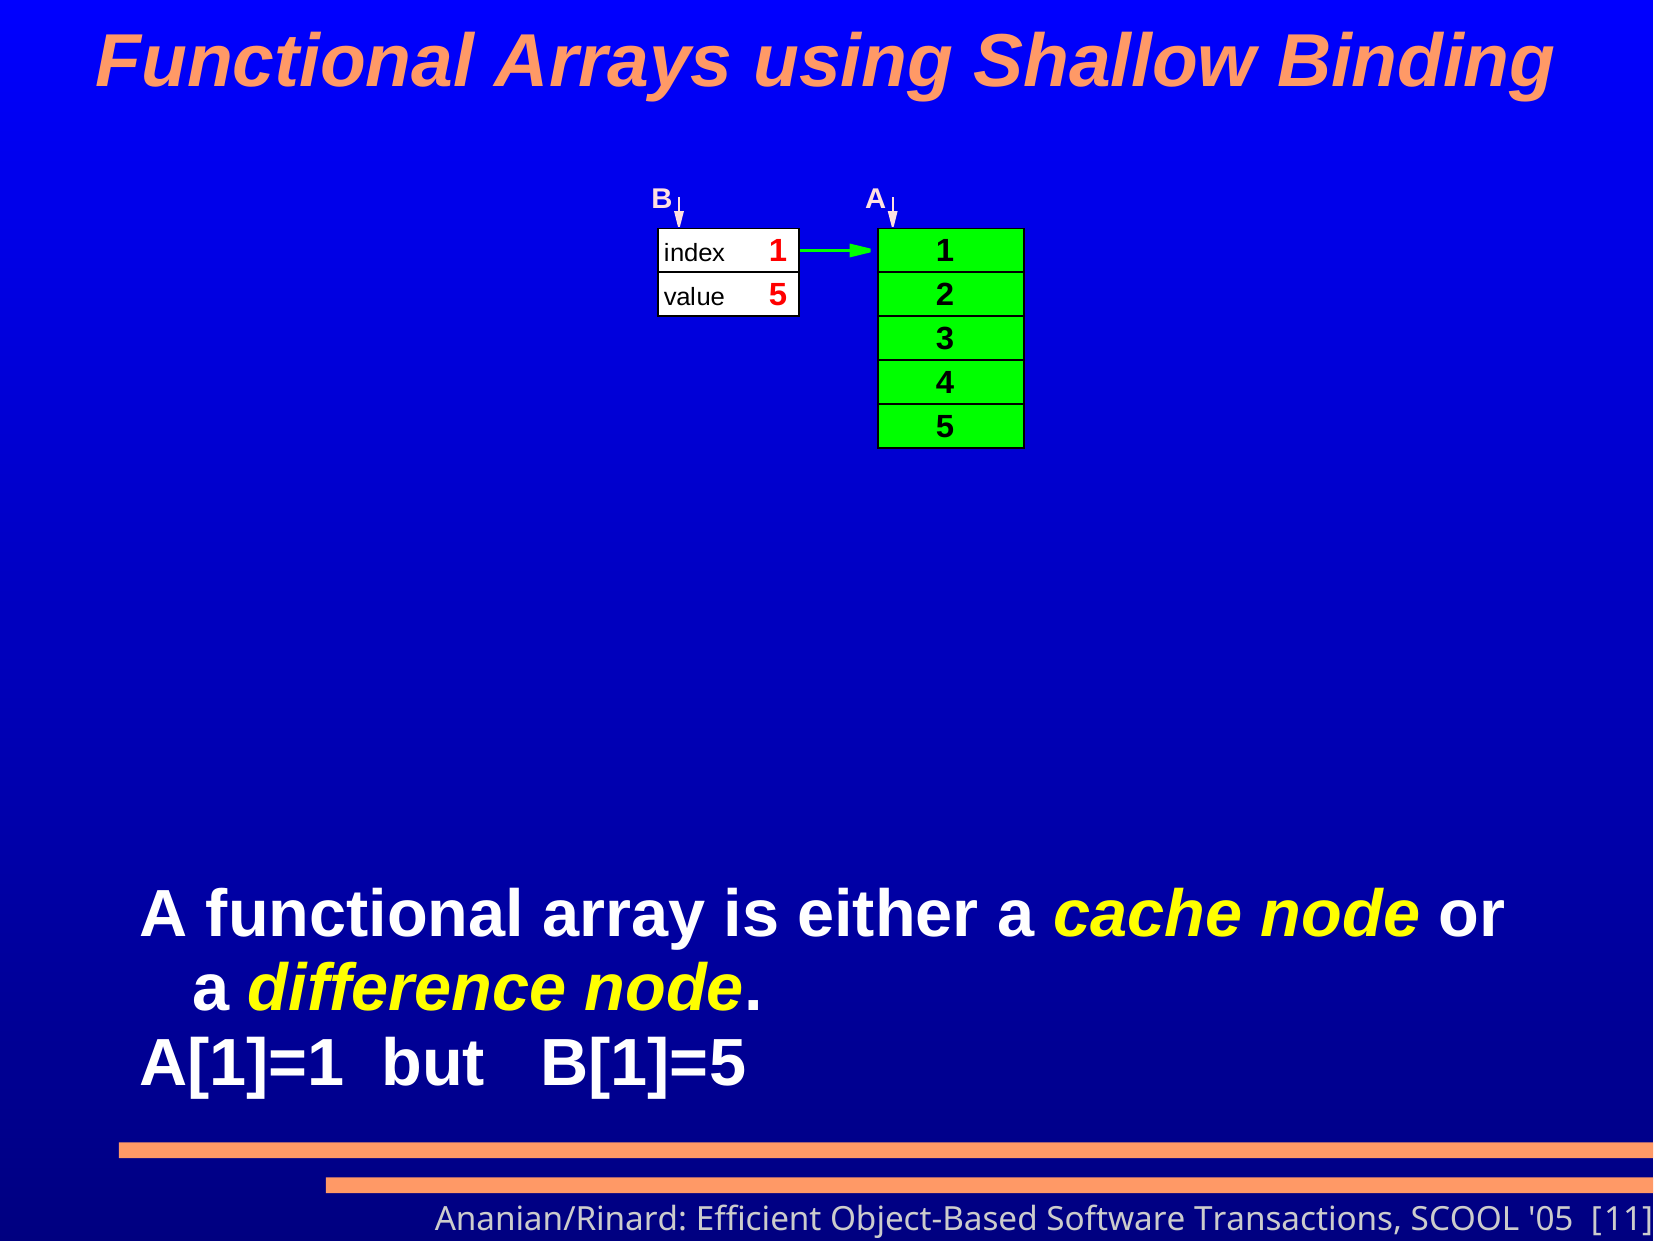

# Functional Arrays using Shallow Binding
A functional array is either a cache node or a difference node.
A[1]=1 but B[1]=5